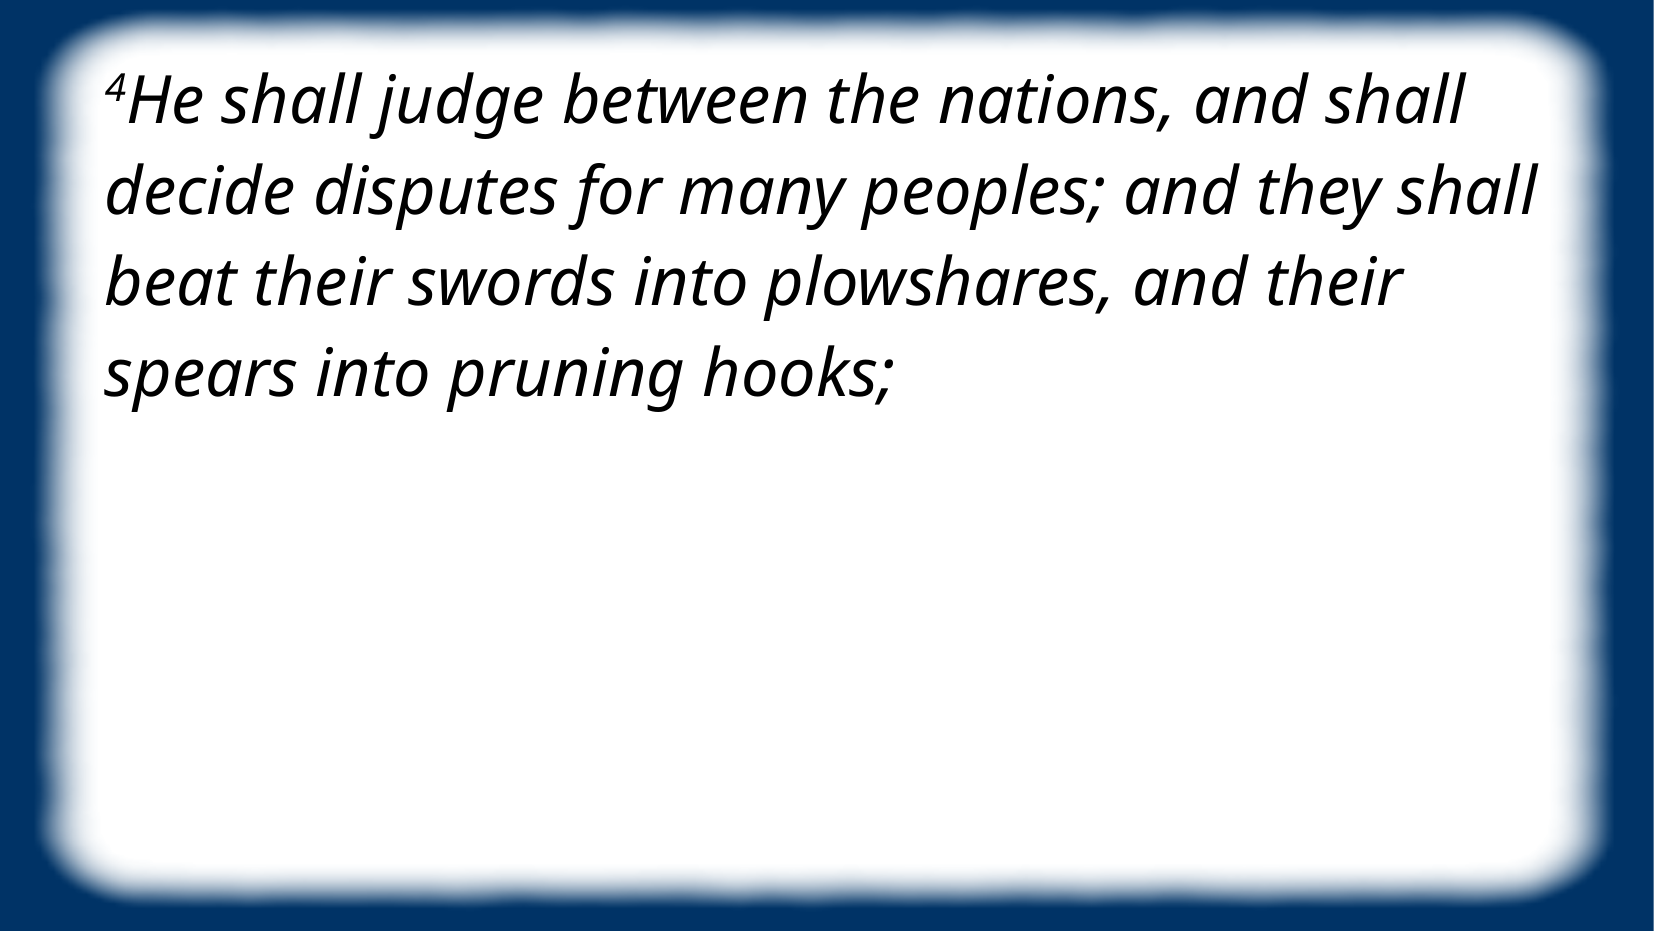

4He shall judge between the nations, and shall decide disputes for many peoples; and they shall beat their swords into plowshares, and their spears into pruning hooks;